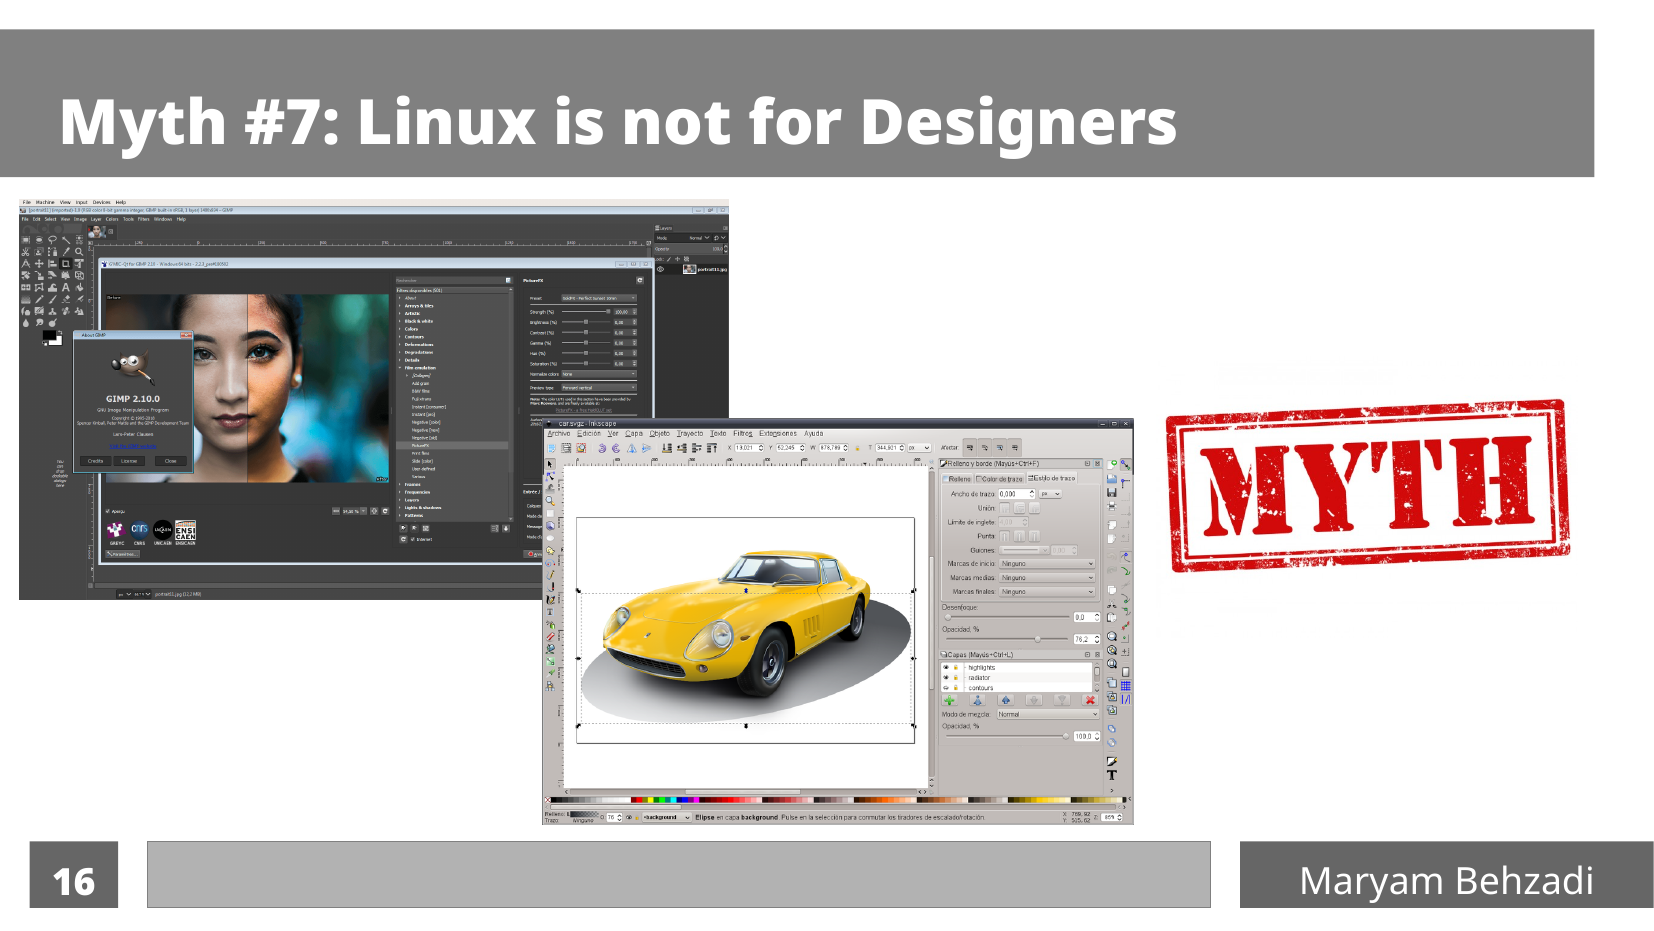

# Myth #7: Linux is not for Designers
16